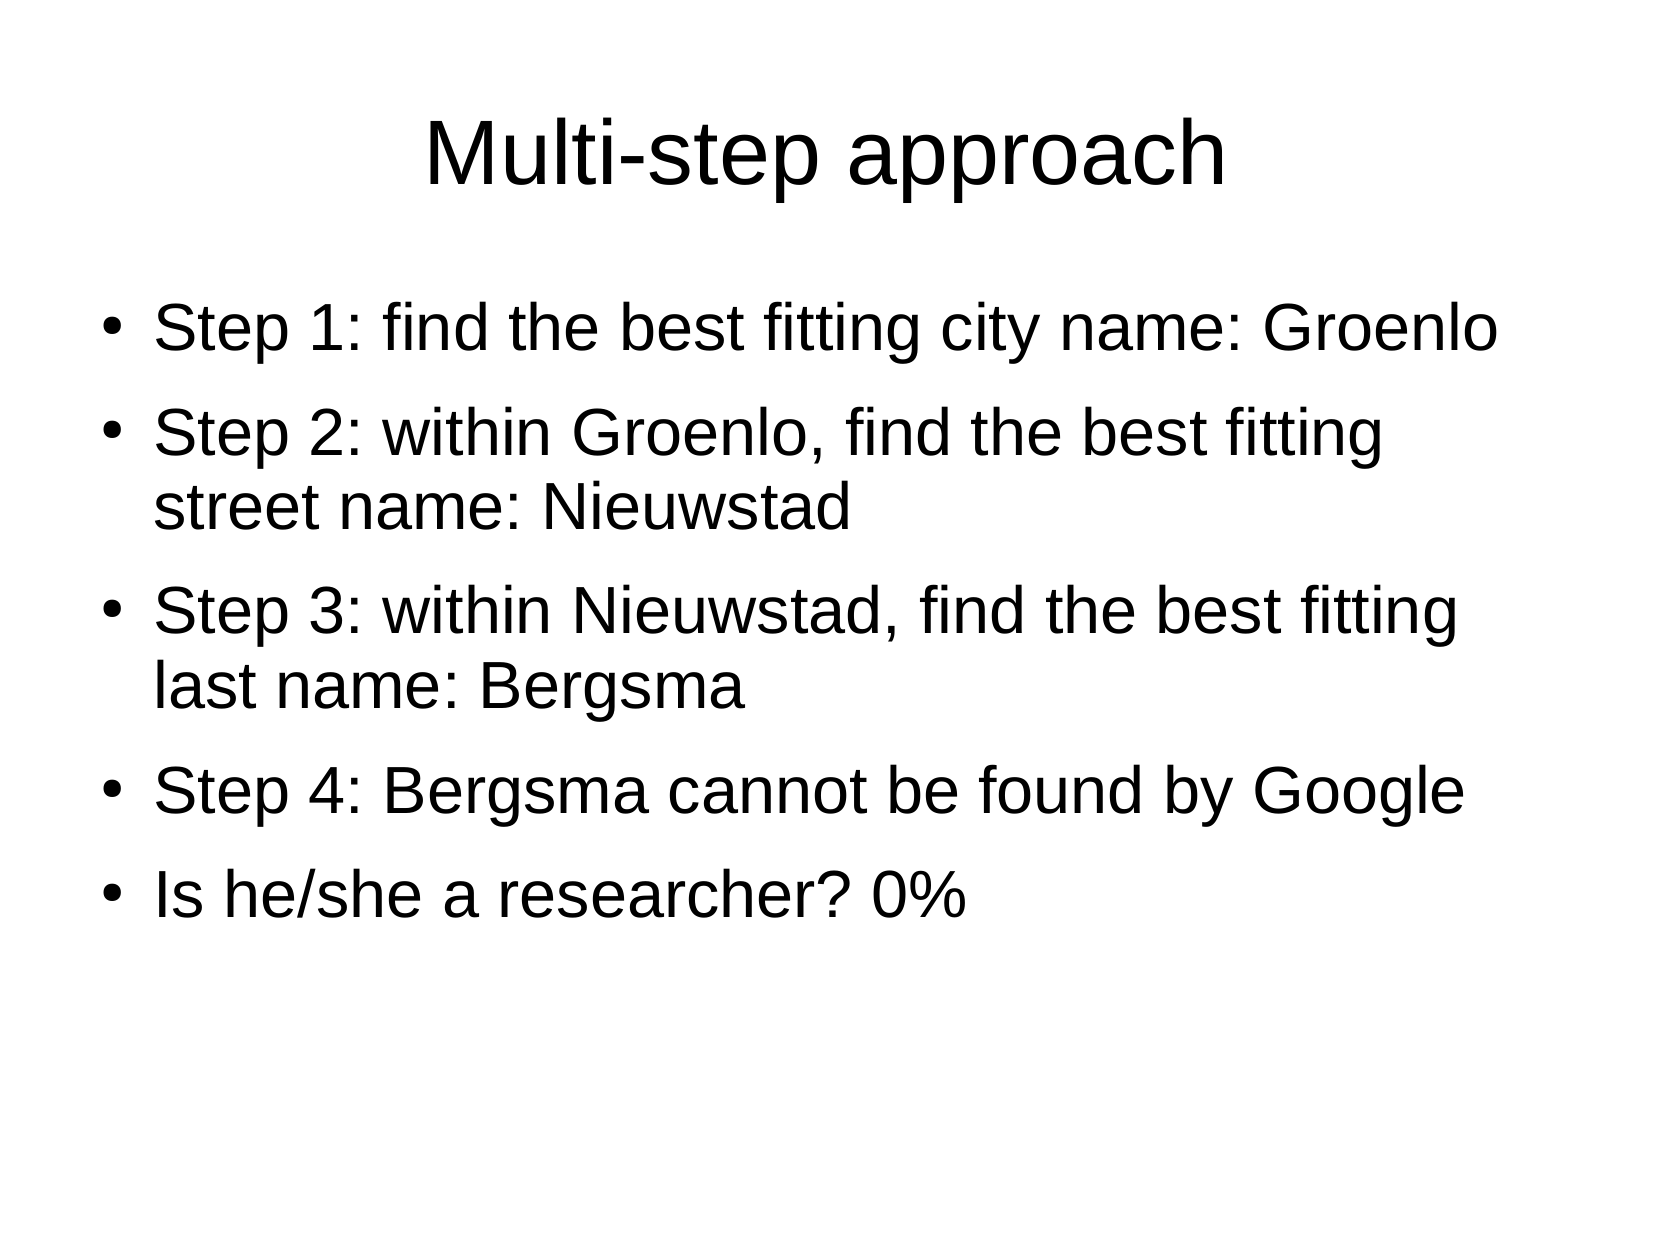

# Multi-step approach
Step 1: find the best fitting city name: Groenlo
Step 2: within Groenlo, find the best fitting street name: Nieuwstad
Step 3: within Nieuwstad, find the best fitting last name: Bergsma
Step 4: Bergsma cannot be found by Google
Is he/she a researcher? 0%